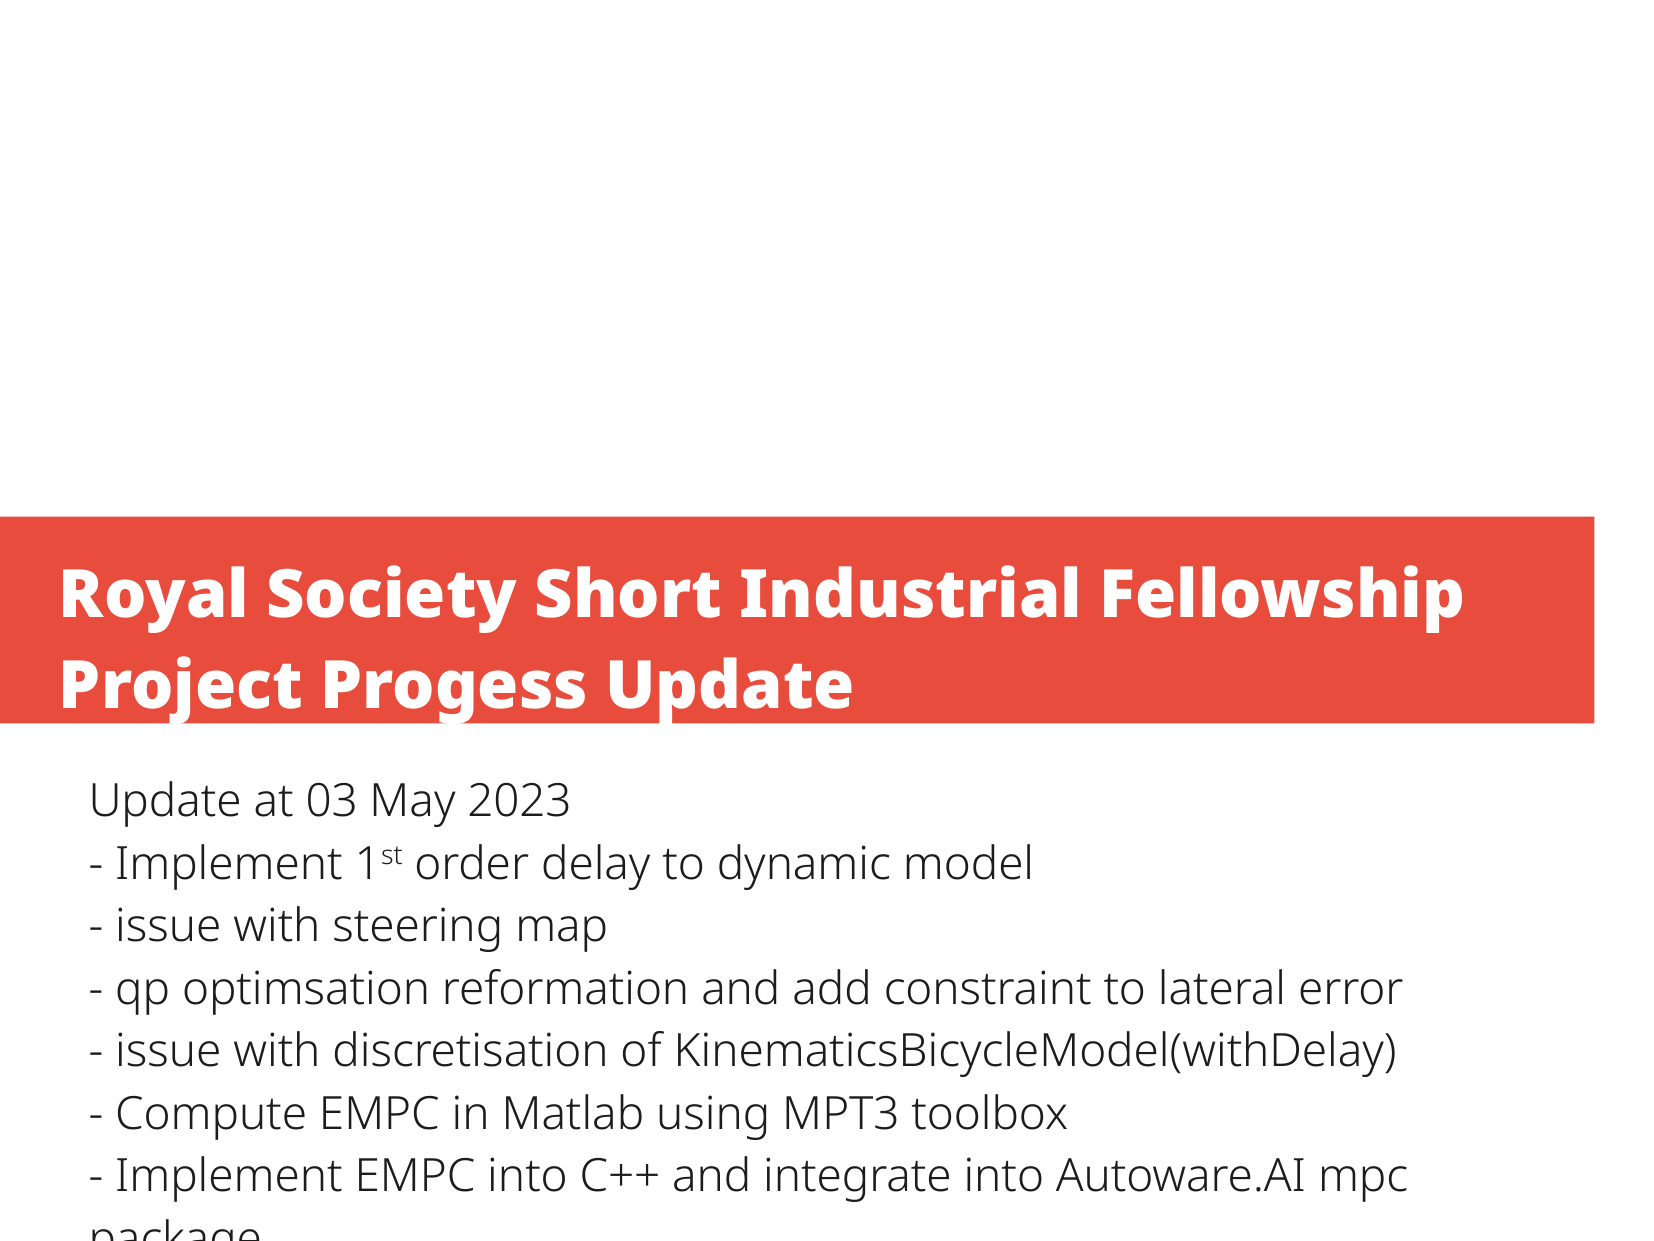

# Royal Society Short Industrial Fellowship Project Progess Update
Update at 03 May 2023
- Implement 1st order delay to dynamic model
- issue with steering map
- qp optimsation reformation and add constraint to lateral error
- issue with discretisation of KinematicsBicycleModel(withDelay)
- Compute EMPC in Matlab using MPT3 toolbox
- Implement EMPC into C++ and integrate into Autoware.AI mpc package